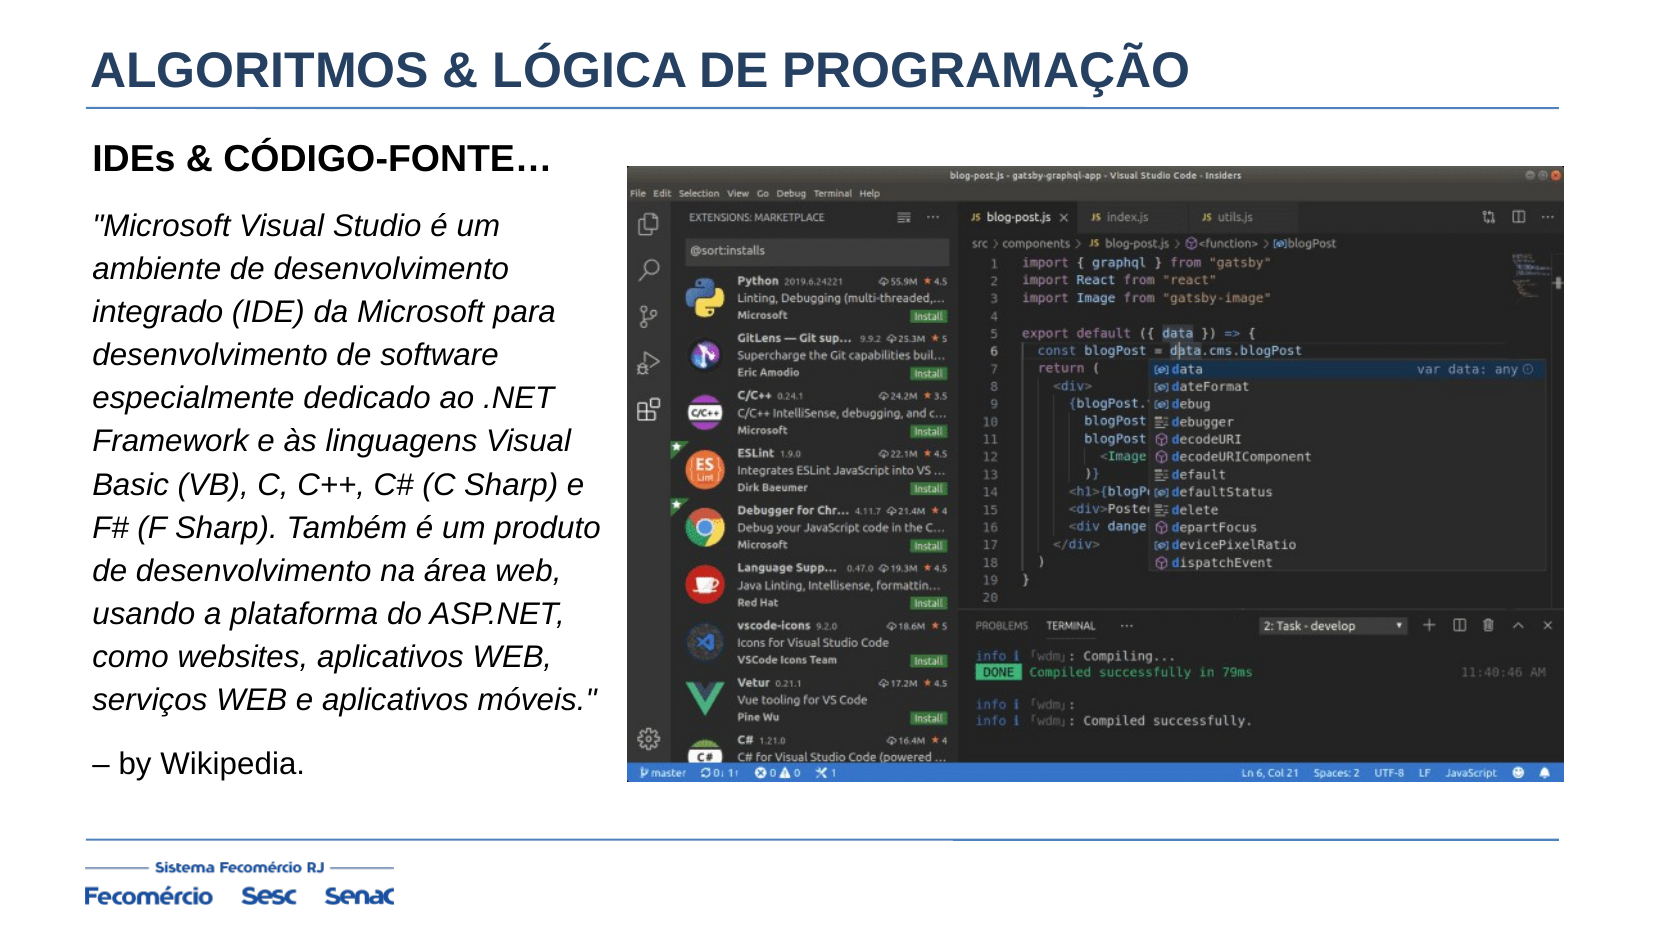

ALGORITMOS & LÓGICA DE PROGRAMAÇÃO
IDEs & CÓDIGO-FONTE…
"Microsoft Visual Studio é um ambiente de desenvolvimento integrado (IDE) da Microsoft para desenvolvimento de software especialmente dedicado ao .NET Framework e às linguagens Visual Basic (VB), C, C++, C# (C Sharp) e F# (F Sharp). Também é um produto de desenvolvimento na área web, usando a plataforma do ASP.NET, como websites, aplicativos WEB, serviços WEB e aplicativos móveis."
– by Wikipedia.